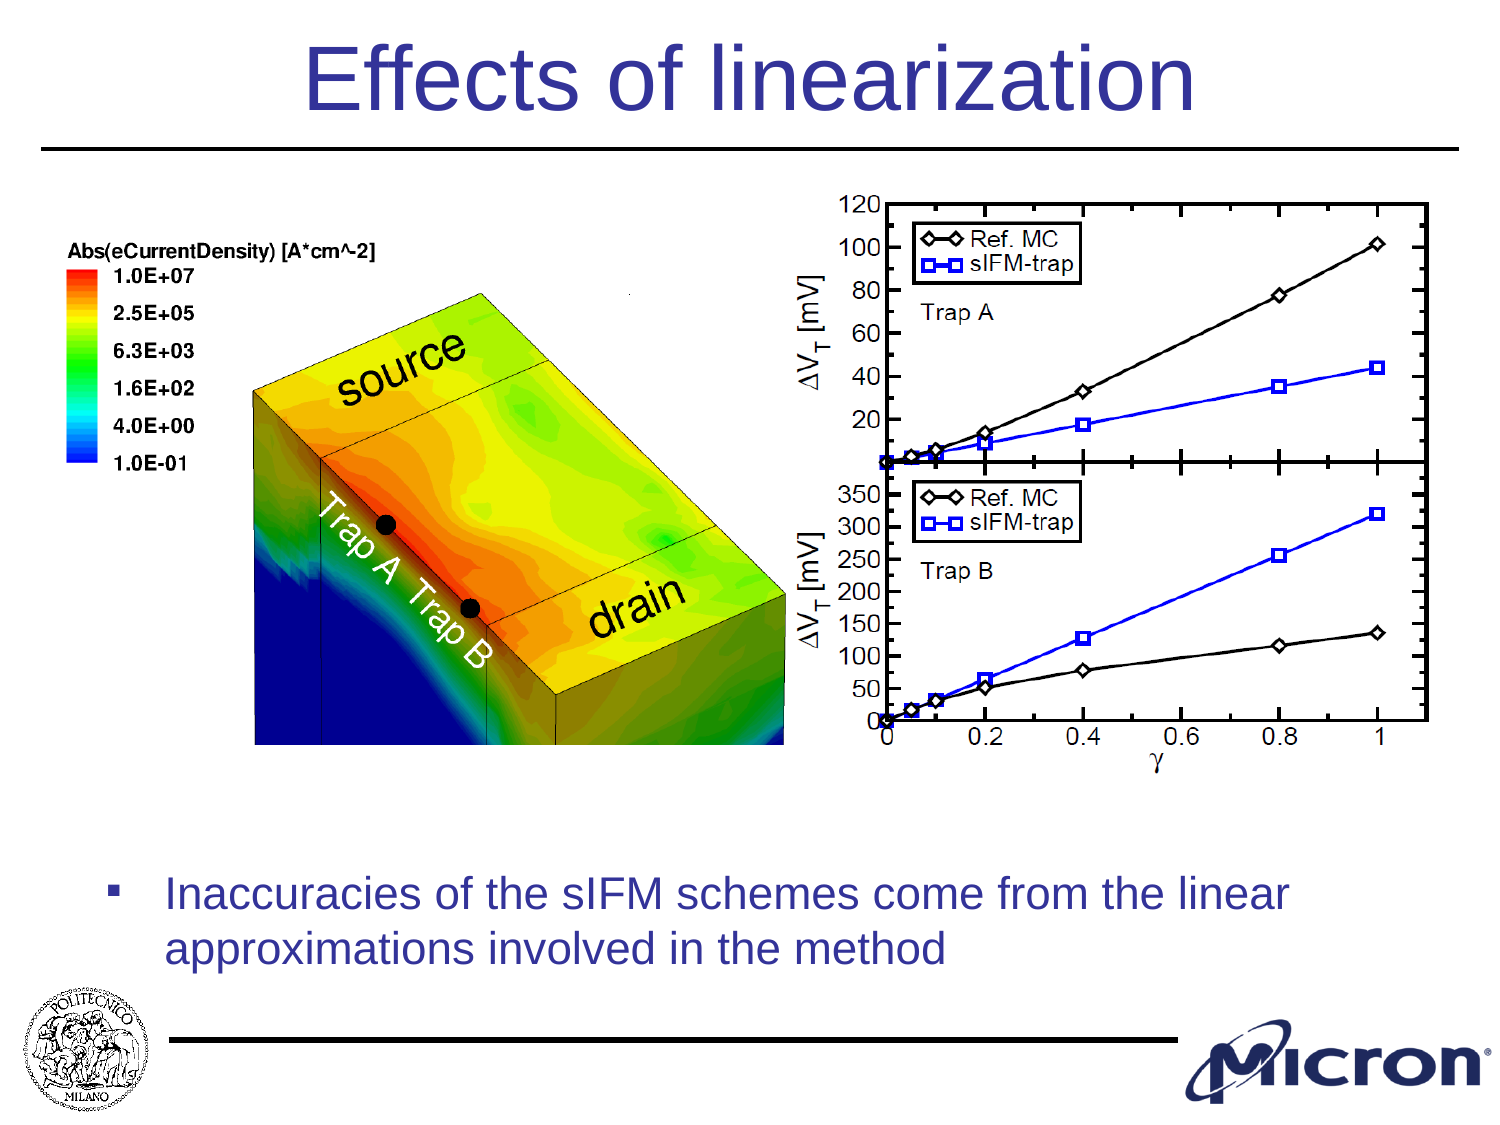

# Effects of linearization
Inaccuracies of the sIFM schemes come from the linear approximations involved in the method